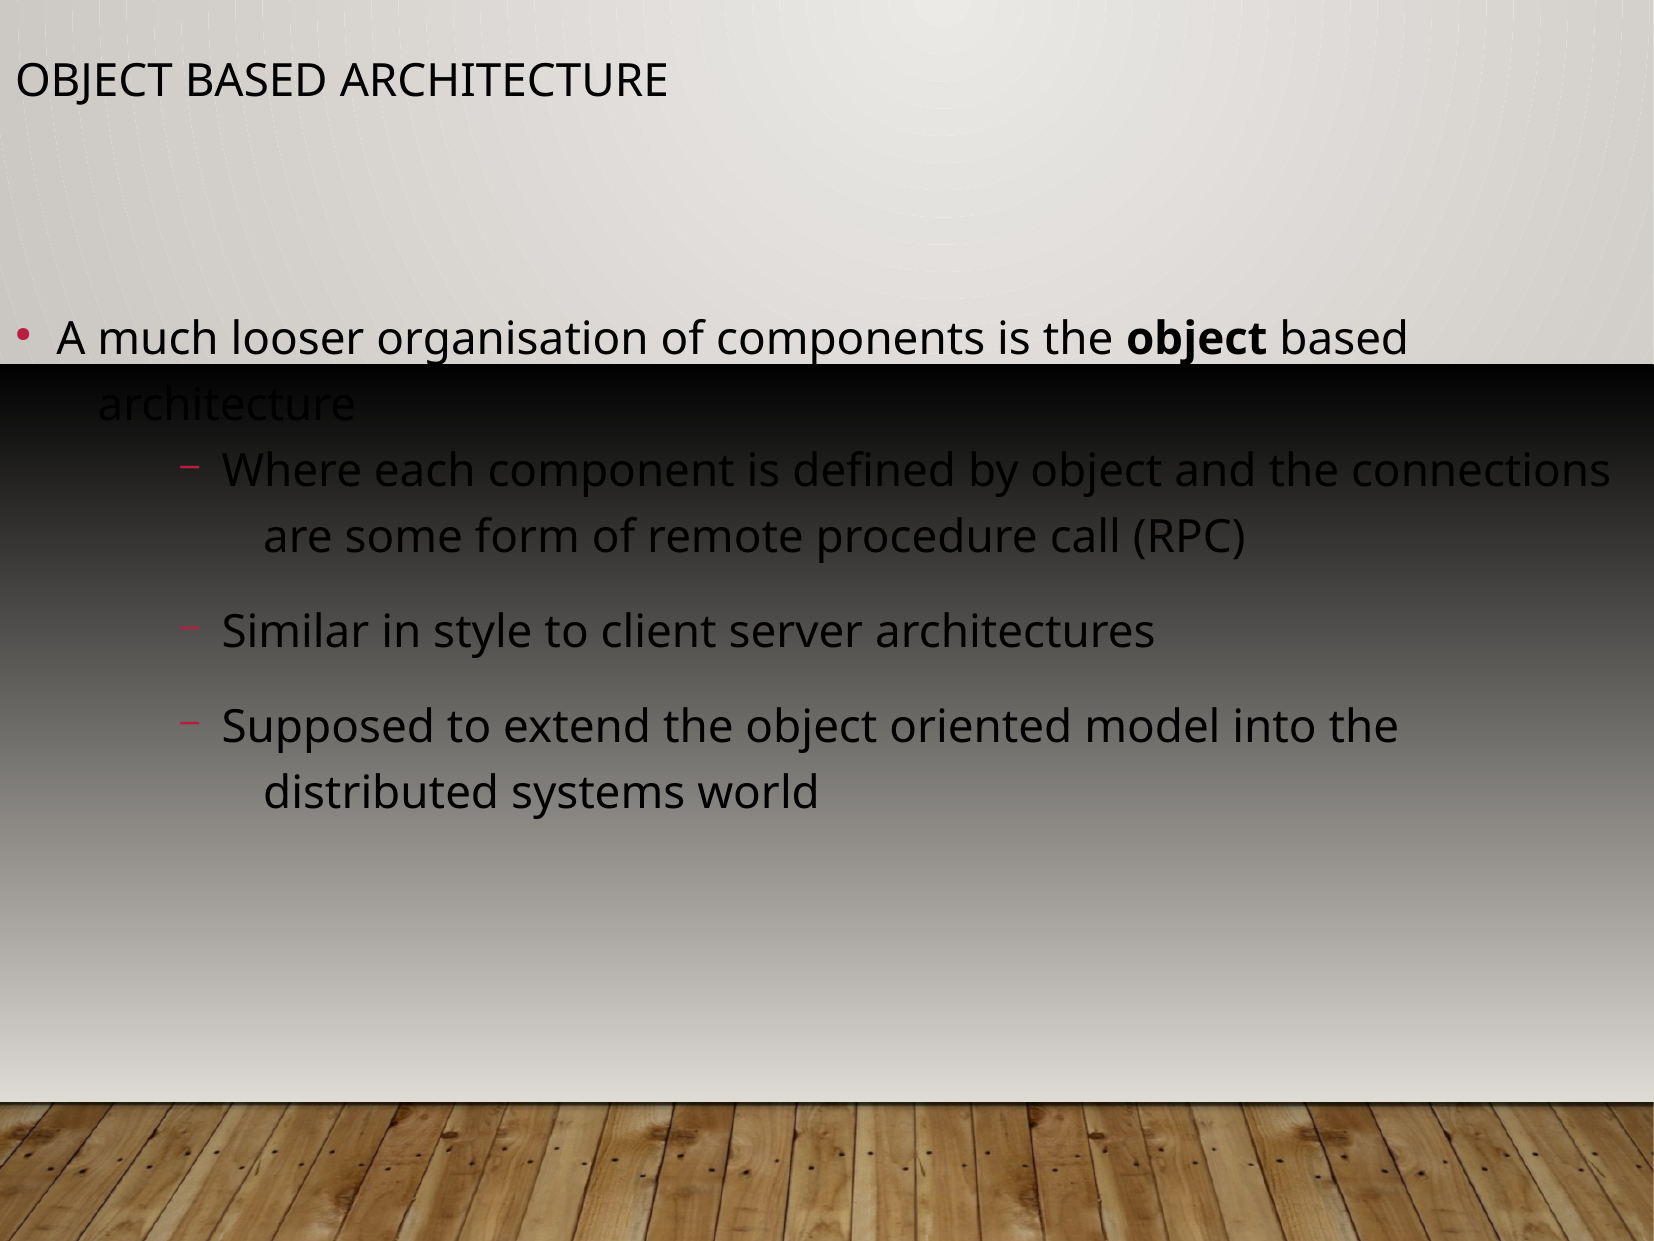

# Object Based Architecture
A much looser organisation of components is the object based architecture
Where each component is defined by object and the connections are some form of remote procedure call (RPC)
Similar in style to client server architectures
Supposed to extend the object oriented model into the distributed systems world